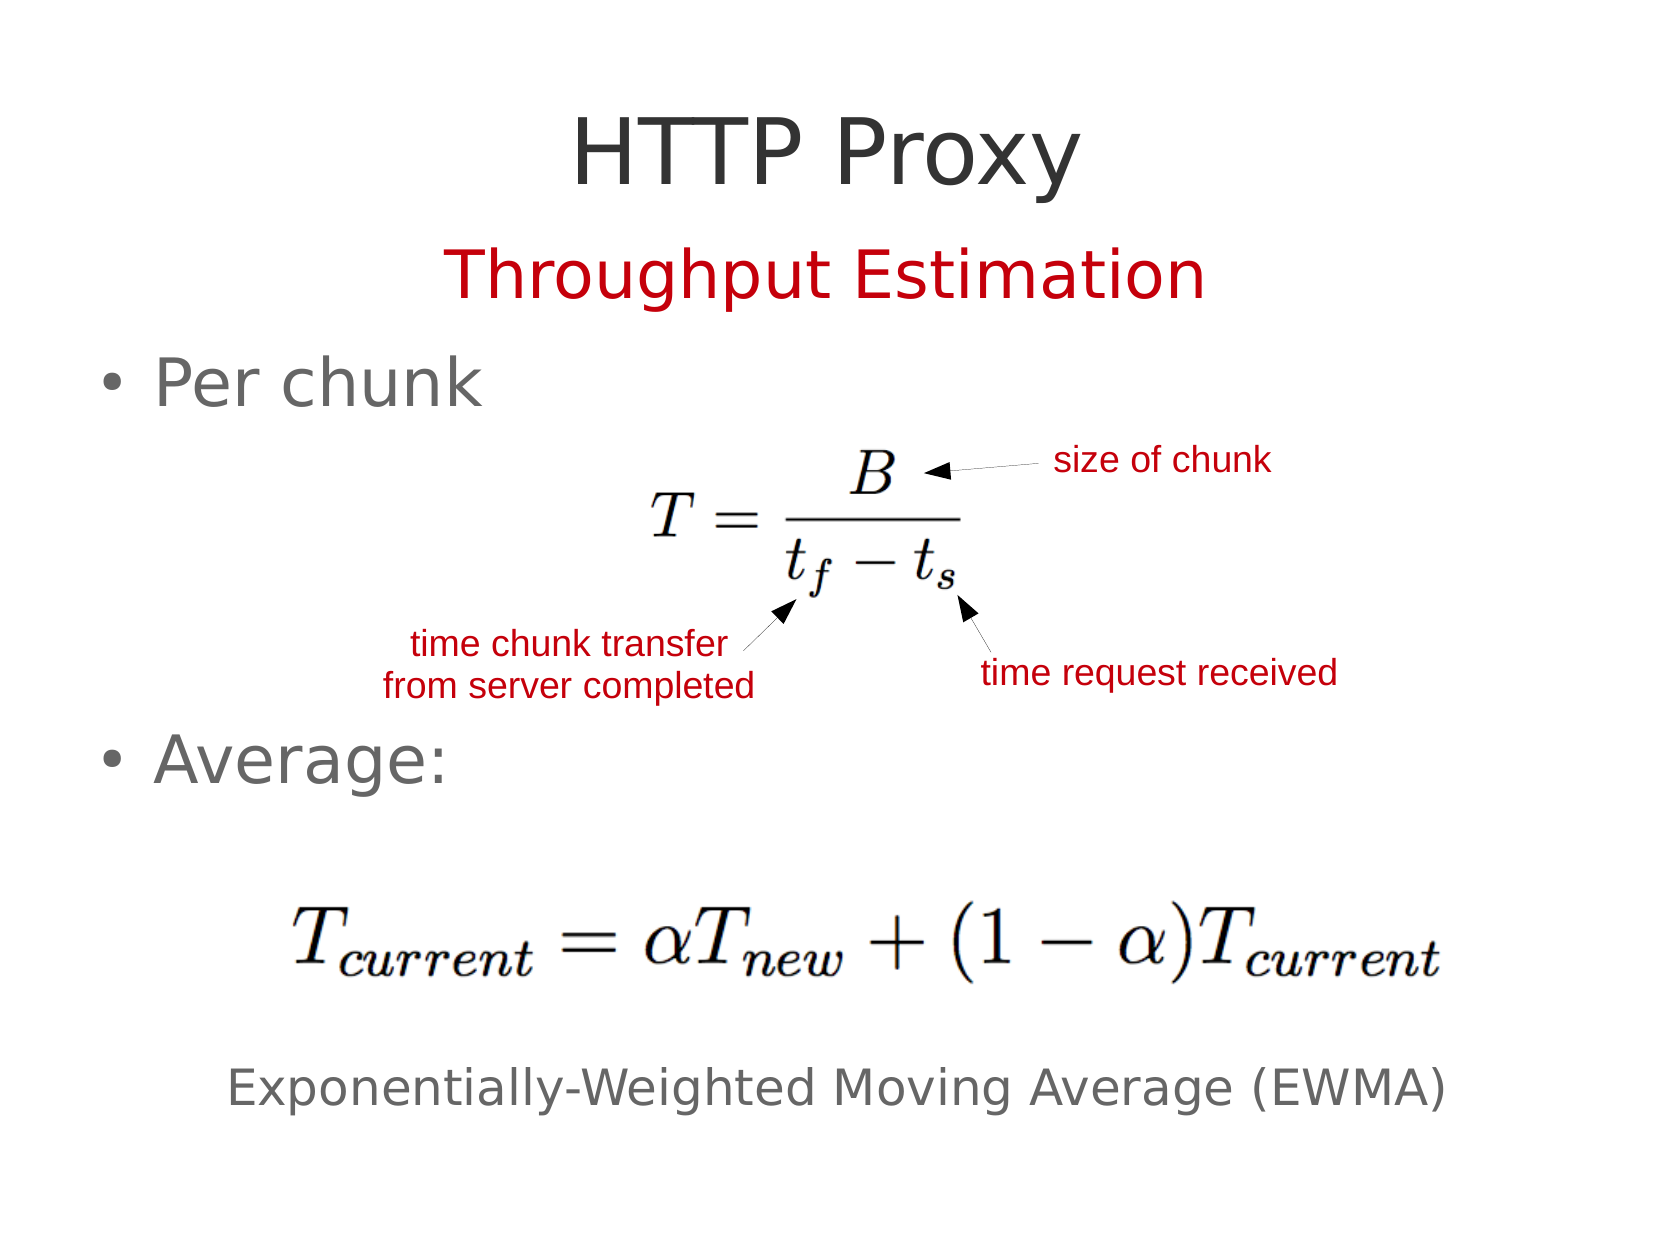

# HTTP Proxy
Throughput Estimation
Per chunk
Average:
 Exponentially-Weighted Moving Average (EWMA)
size of chunk
time chunk transfer
from server completed
time request received